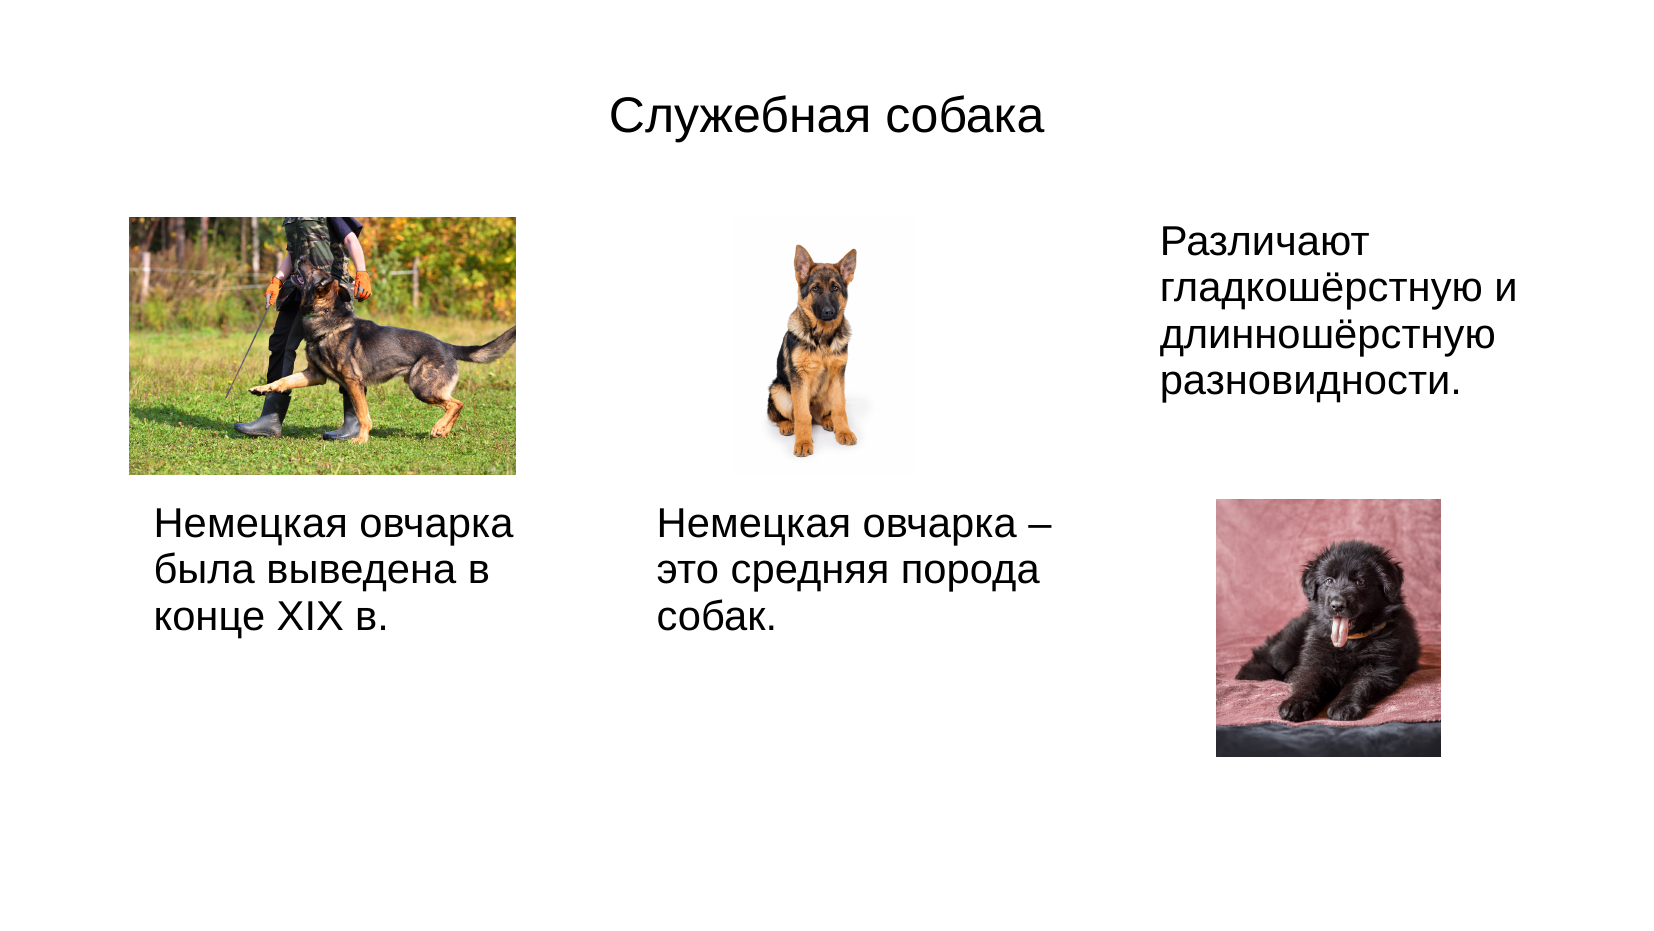

# Служебная собака
Различают гладкошёрстную и длинношёрстную разновидности.
Немецкая овчарка была выведена в конце XIX в.
Немецкая овчарка – это средняя порода собак.